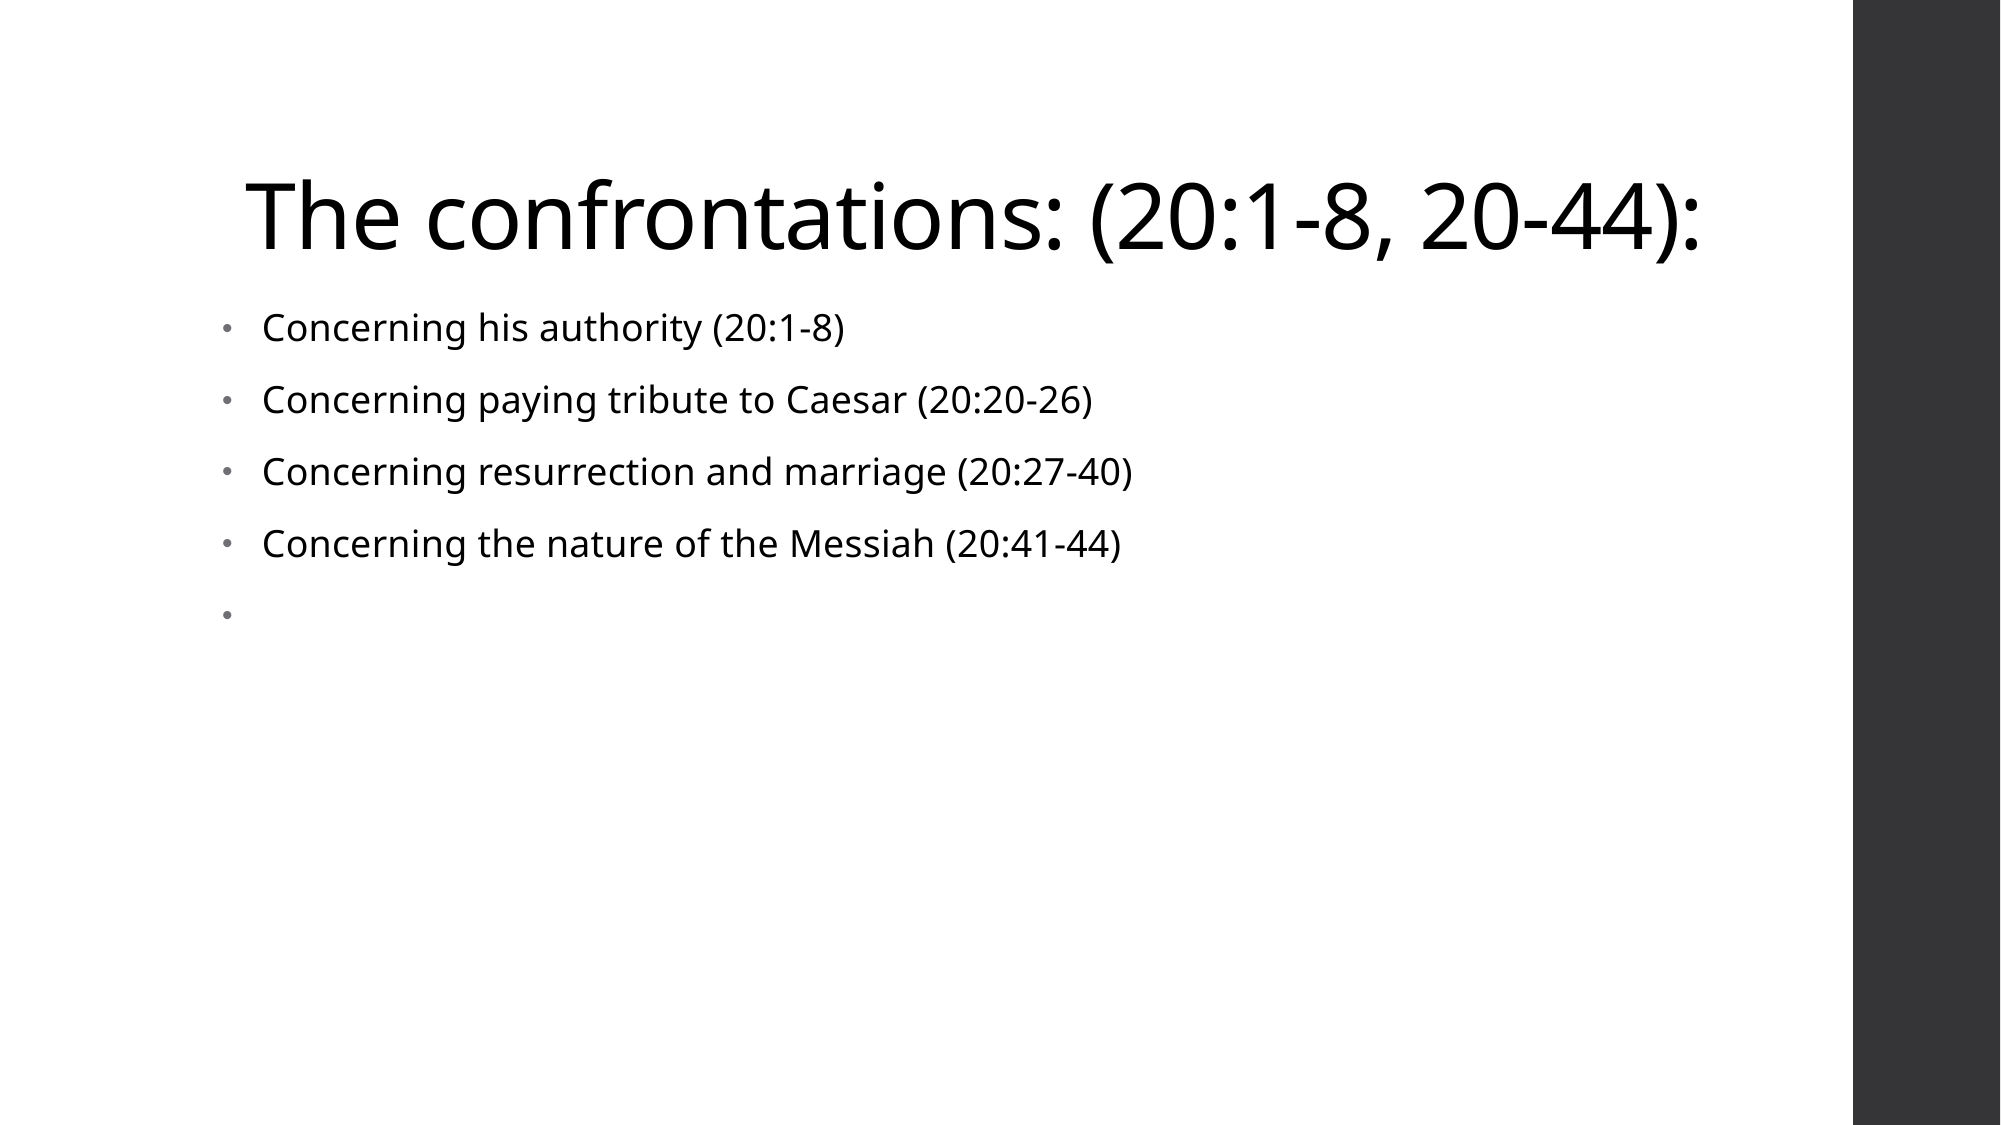

# The confrontations: (20:1-8, 20-44):
 Concerning his authority (20:1-8)
 Concerning paying tribute to Caesar (20:20-26)
 Concerning resurrection and marriage (20:27-40)
 Concerning the nature of the Messiah (20:41-44)